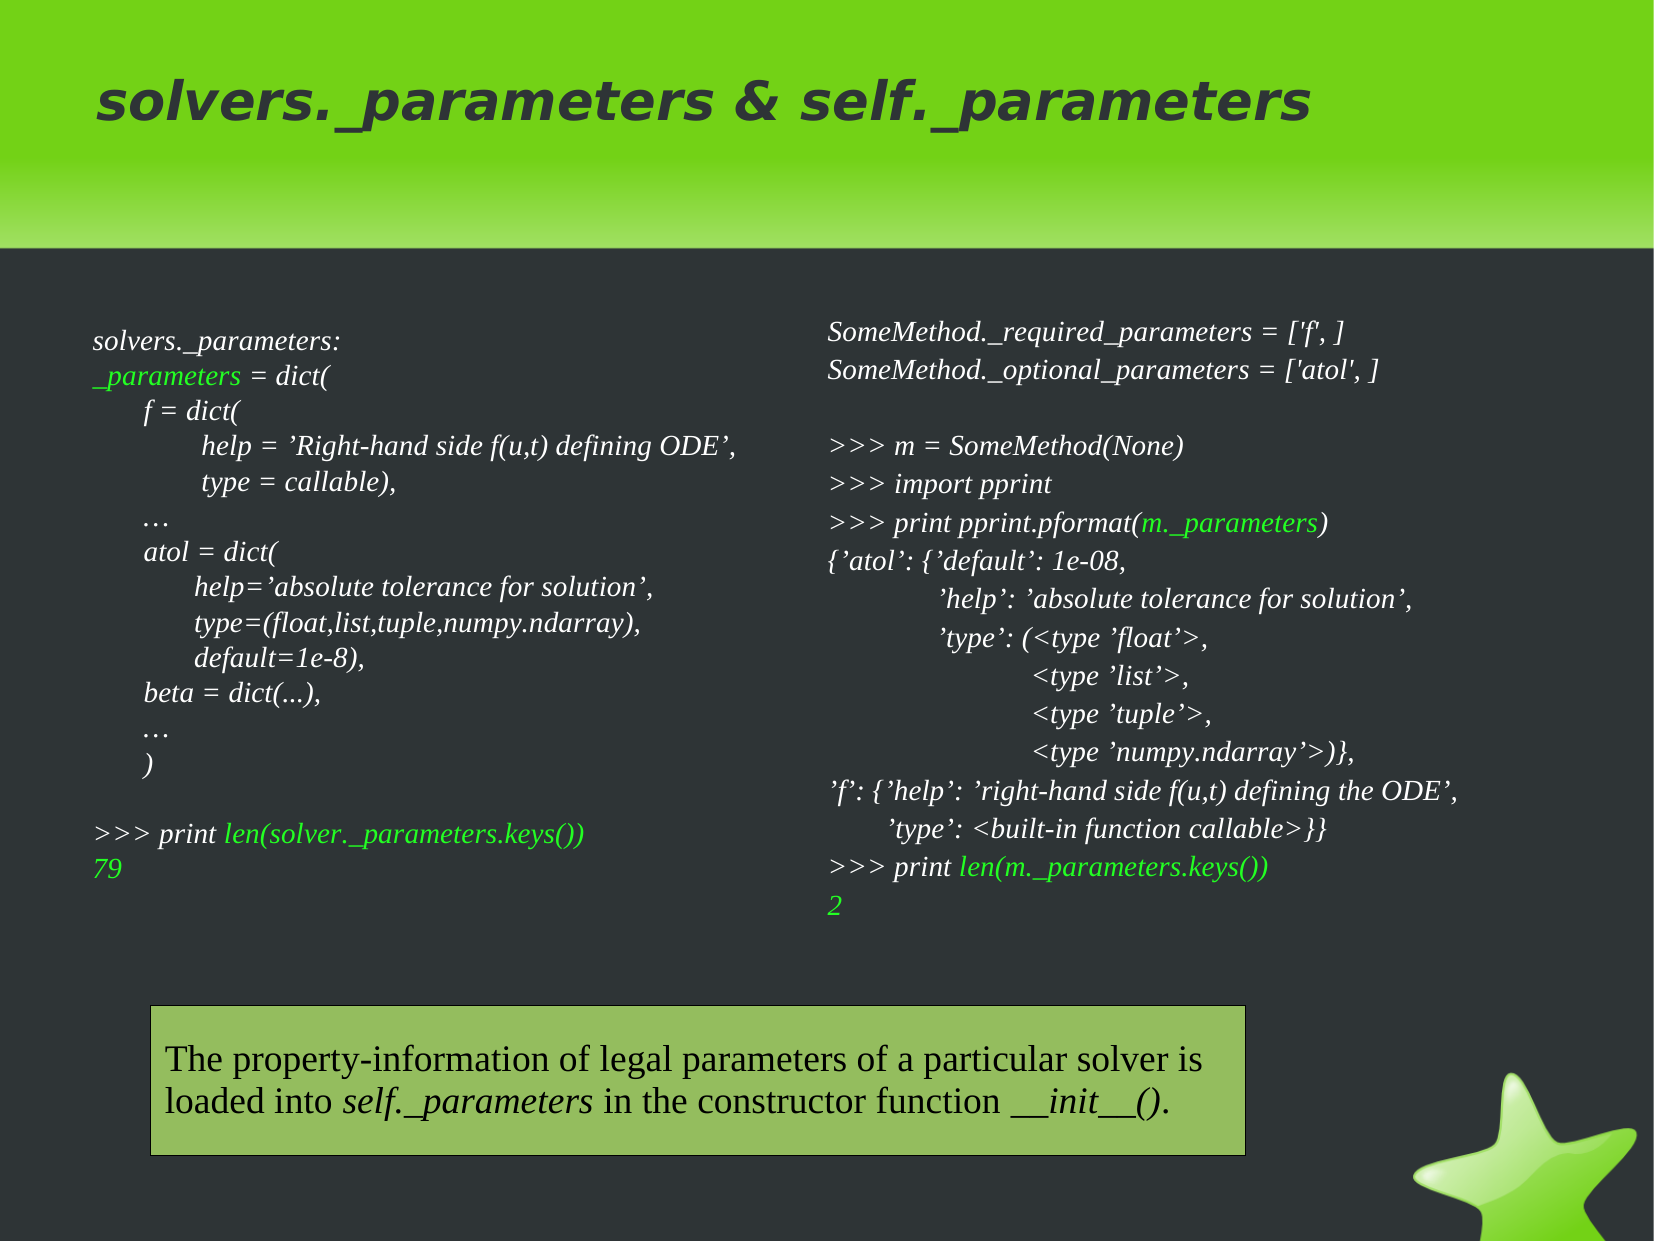

# solvers._parameters & self._parameters
SomeMethod._required_parameters = ['f', ]
SomeMethod._optional_parameters = ['atol', ]
>>> m = SomeMethod(None)
>>> import pprint
>>> print pprint.pformat(m._parameters)
{’atol’: {’default’: 1e-08,
 ’help’: ’absolute tolerance for solution’,
 ’type’: (<type ’float’>,
 <type ’list’>,
 <type ’tuple’>,
 <type ’numpy.ndarray’>)},
’f’: {’help’: ’right-hand side f(u,t) defining the ODE’,
 ’type’: <built-in function callable>}}
>>> print len(m._parameters.keys())
2
solvers._parameters:
_parameters = dict(
 f = dict(
 help = ’Right-hand side f(u,t) defining ODE’,
 type = callable),
 …
 atol = dict(
 help=’absolute tolerance for solution’,
 type=(float,list,tuple,numpy.ndarray),
 default=1e-8),
 beta = dict(...),
 …
 )
>>> print len(solver._parameters.keys())
79
The property-information of legal parameters of a particular solver is loaded into self._parameters in the constructor function __init__().